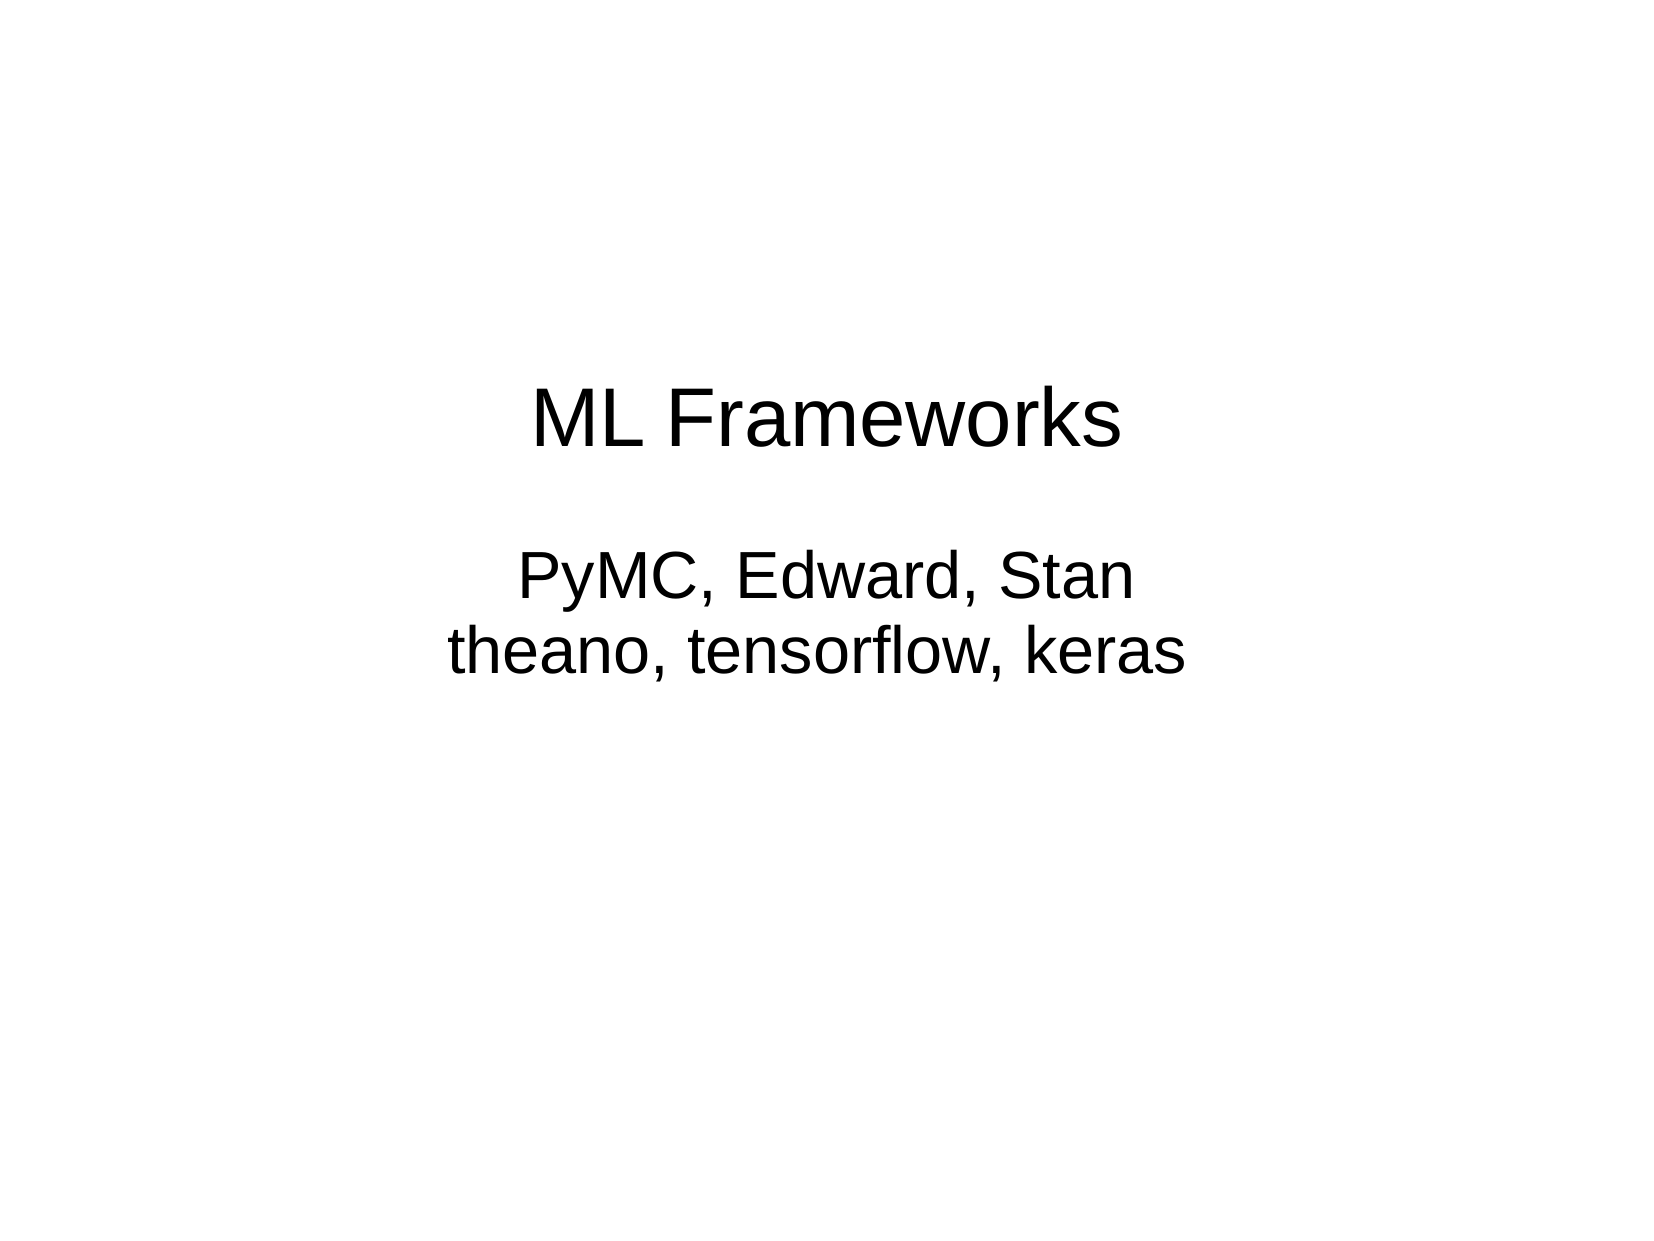

# ML Frameworks
PyMC, Edward, Stan
theano, tensorflow, keras